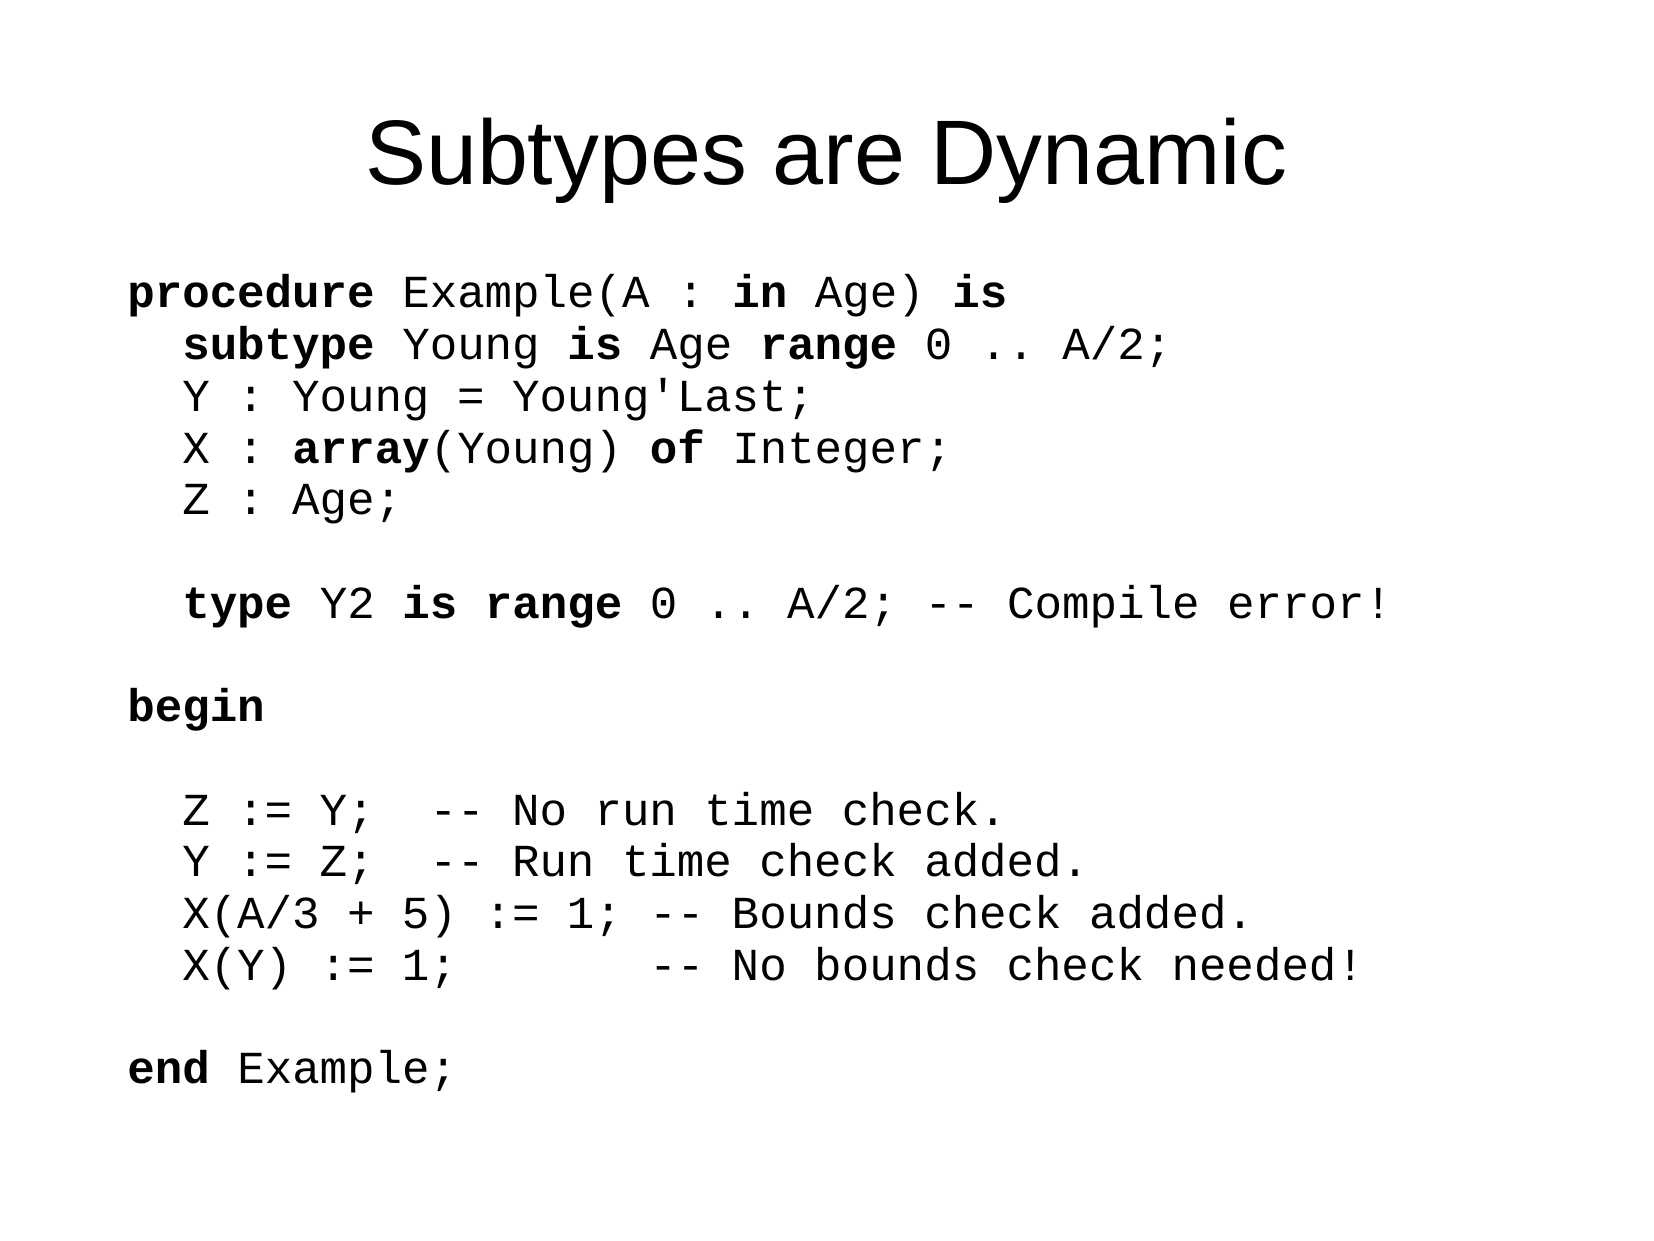

# Subtypes are Dynamic
procedure Example(A : in Age) is
 subtype Young is Age range 0 .. A/2;
 Y : Young = Young'Last;
 X : array(Young) of Integer;
 Z : Age;
 type Y2 is range 0 .. A/2; -- Compile error!
begin
 Z := Y; -- No run time check.
 Y := Z; -- Run time check added.
 X(A/3 + 5) := 1; -- Bounds check added.
 X(Y) := 1; -- No bounds check needed!
end Example;